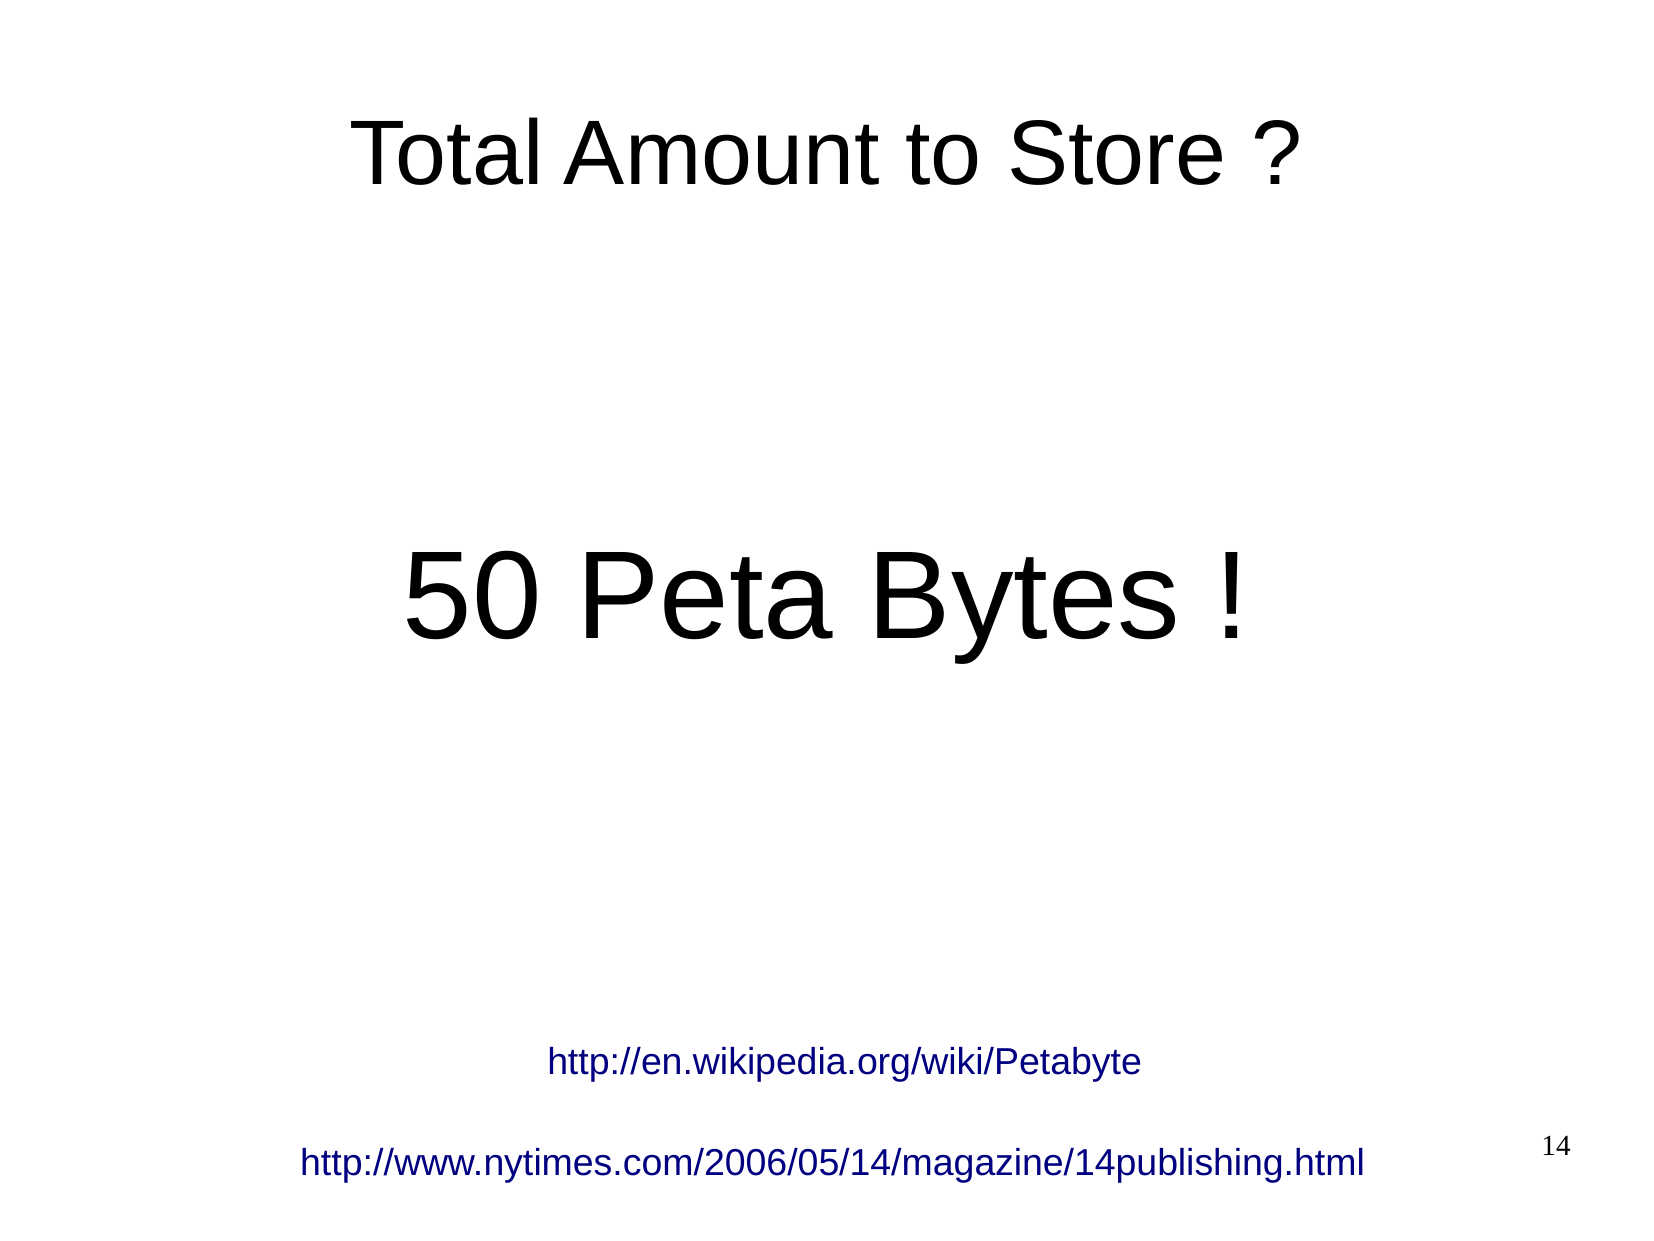

# Total Amount to Store ?
50 Peta Bytes !
http://en.wikipedia.org/wiki/Petabyte
14
http://www.nytimes.com/2006/05/14/magazine/14publishing.html